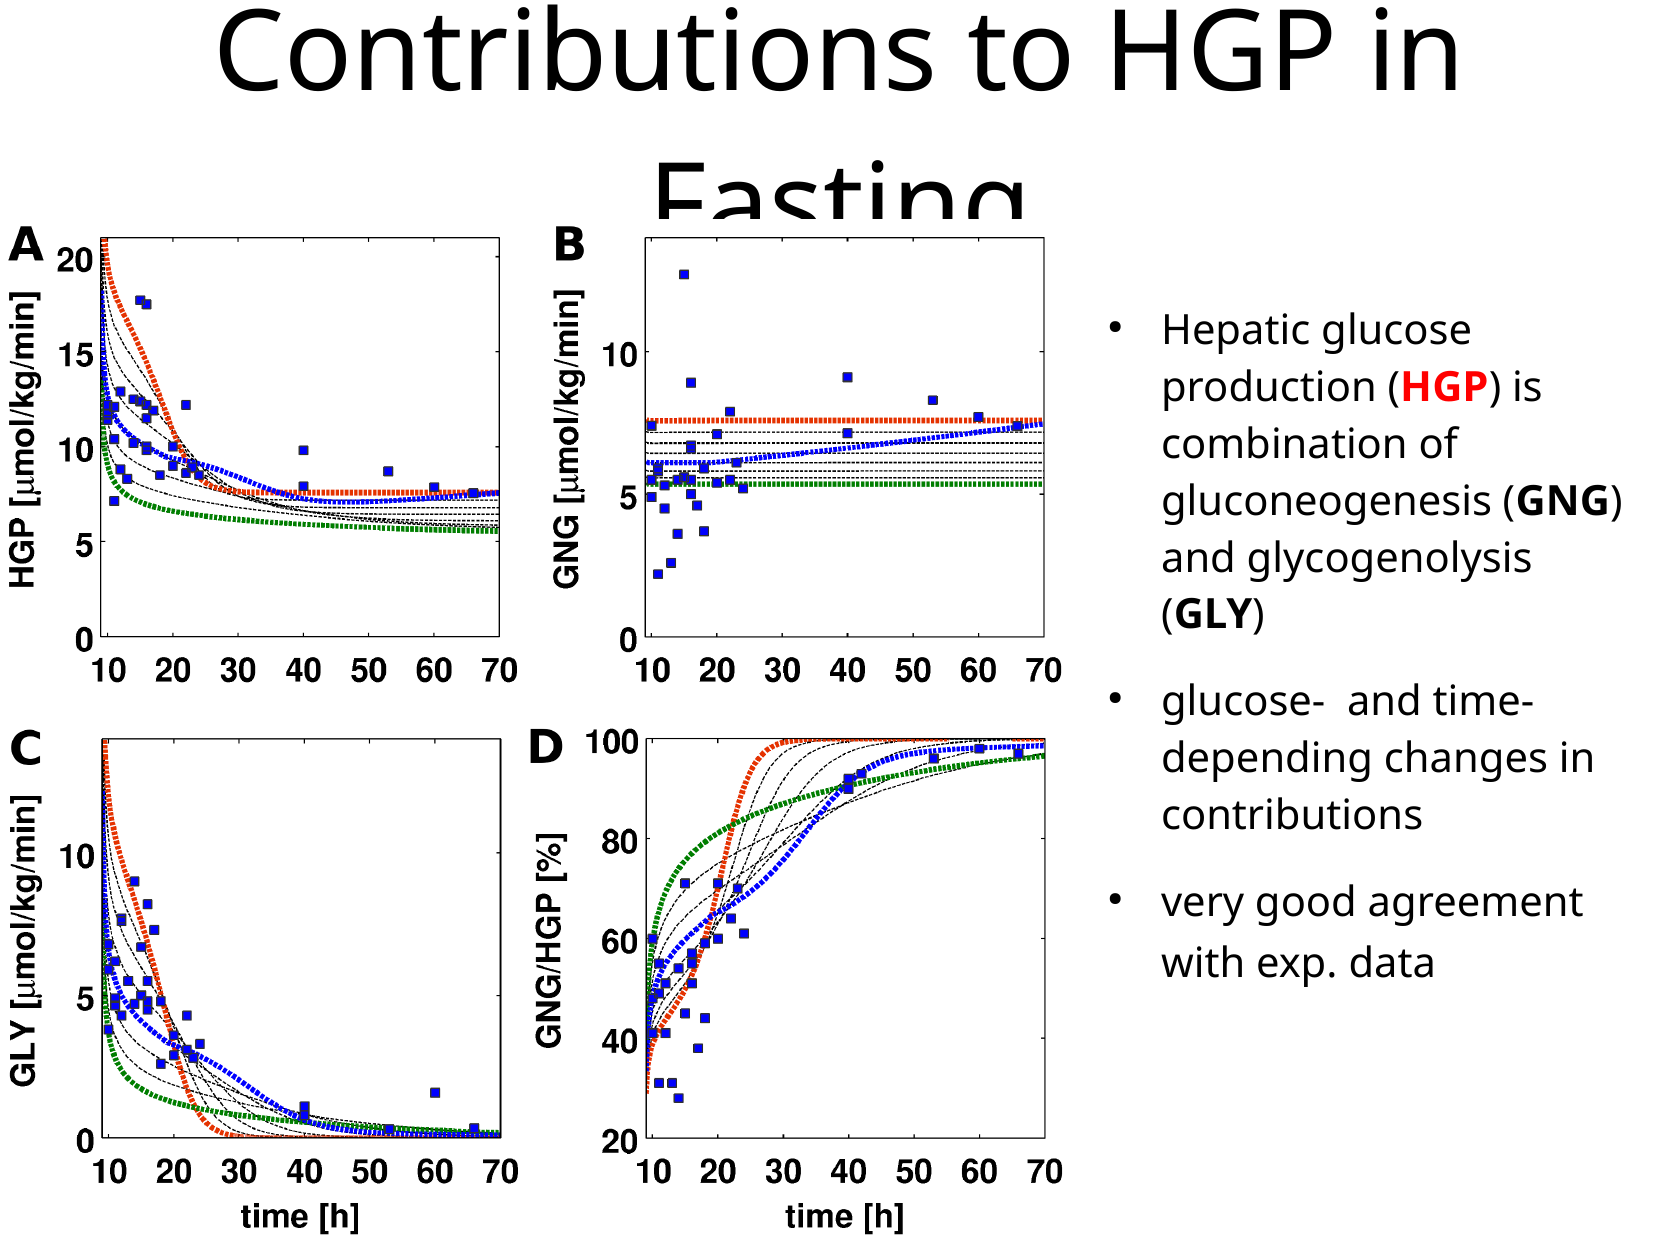

# Contributions to HGP in Fasting
Hepatic glucose production (HGP) is combination of gluconeogenesis (GNG) and glycogenolysis (GLY)
glucose- and time- depending changes in contributions
very good agreement with exp. data